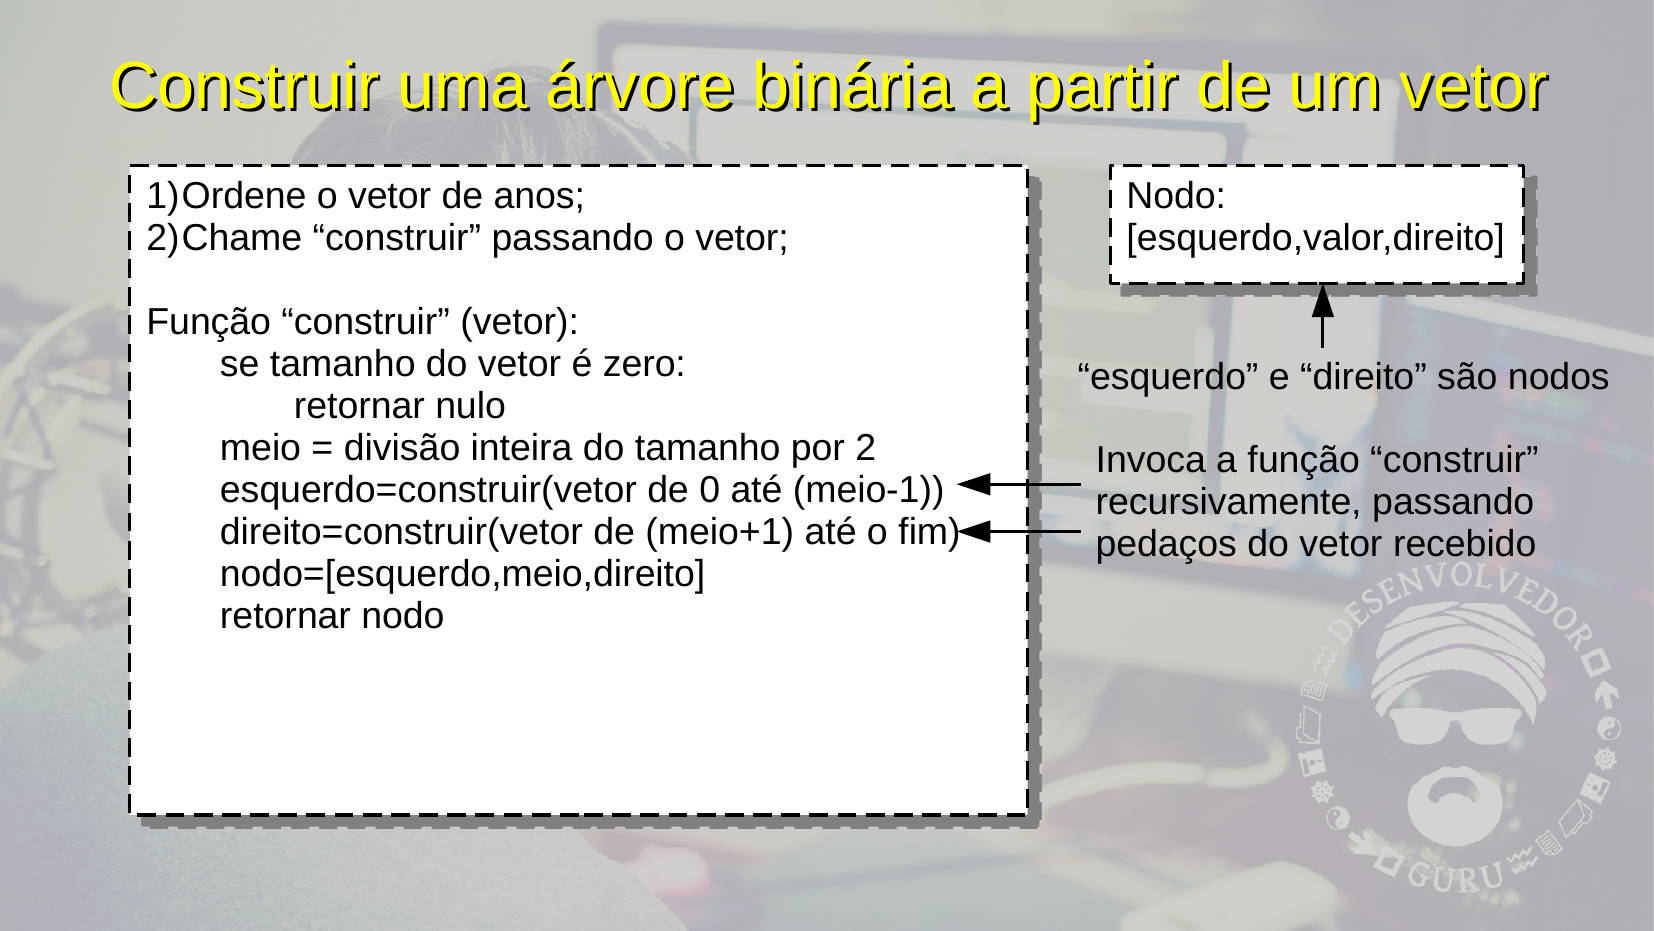

Construir uma árvore binária a partir de um vetor
Ordene o vetor de anos;
Chame “construir” passando o vetor;
Função “construir” (vetor):
	se tamanho do vetor é zero:
		retornar nulo
	meio = divisão inteira do tamanho por 2
	esquerdo=construir(vetor de 0 até (meio-1))
	direito=construir(vetor de (meio+1) até o fim)
	nodo=[esquerdo,meio,direito]
	retornar nodo
Nodo:
[esquerdo,valor,direito]
“esquerdo” e “direito” são nodos
Invoca a função “construir” recursivamente, passando pedaços do vetor recebido